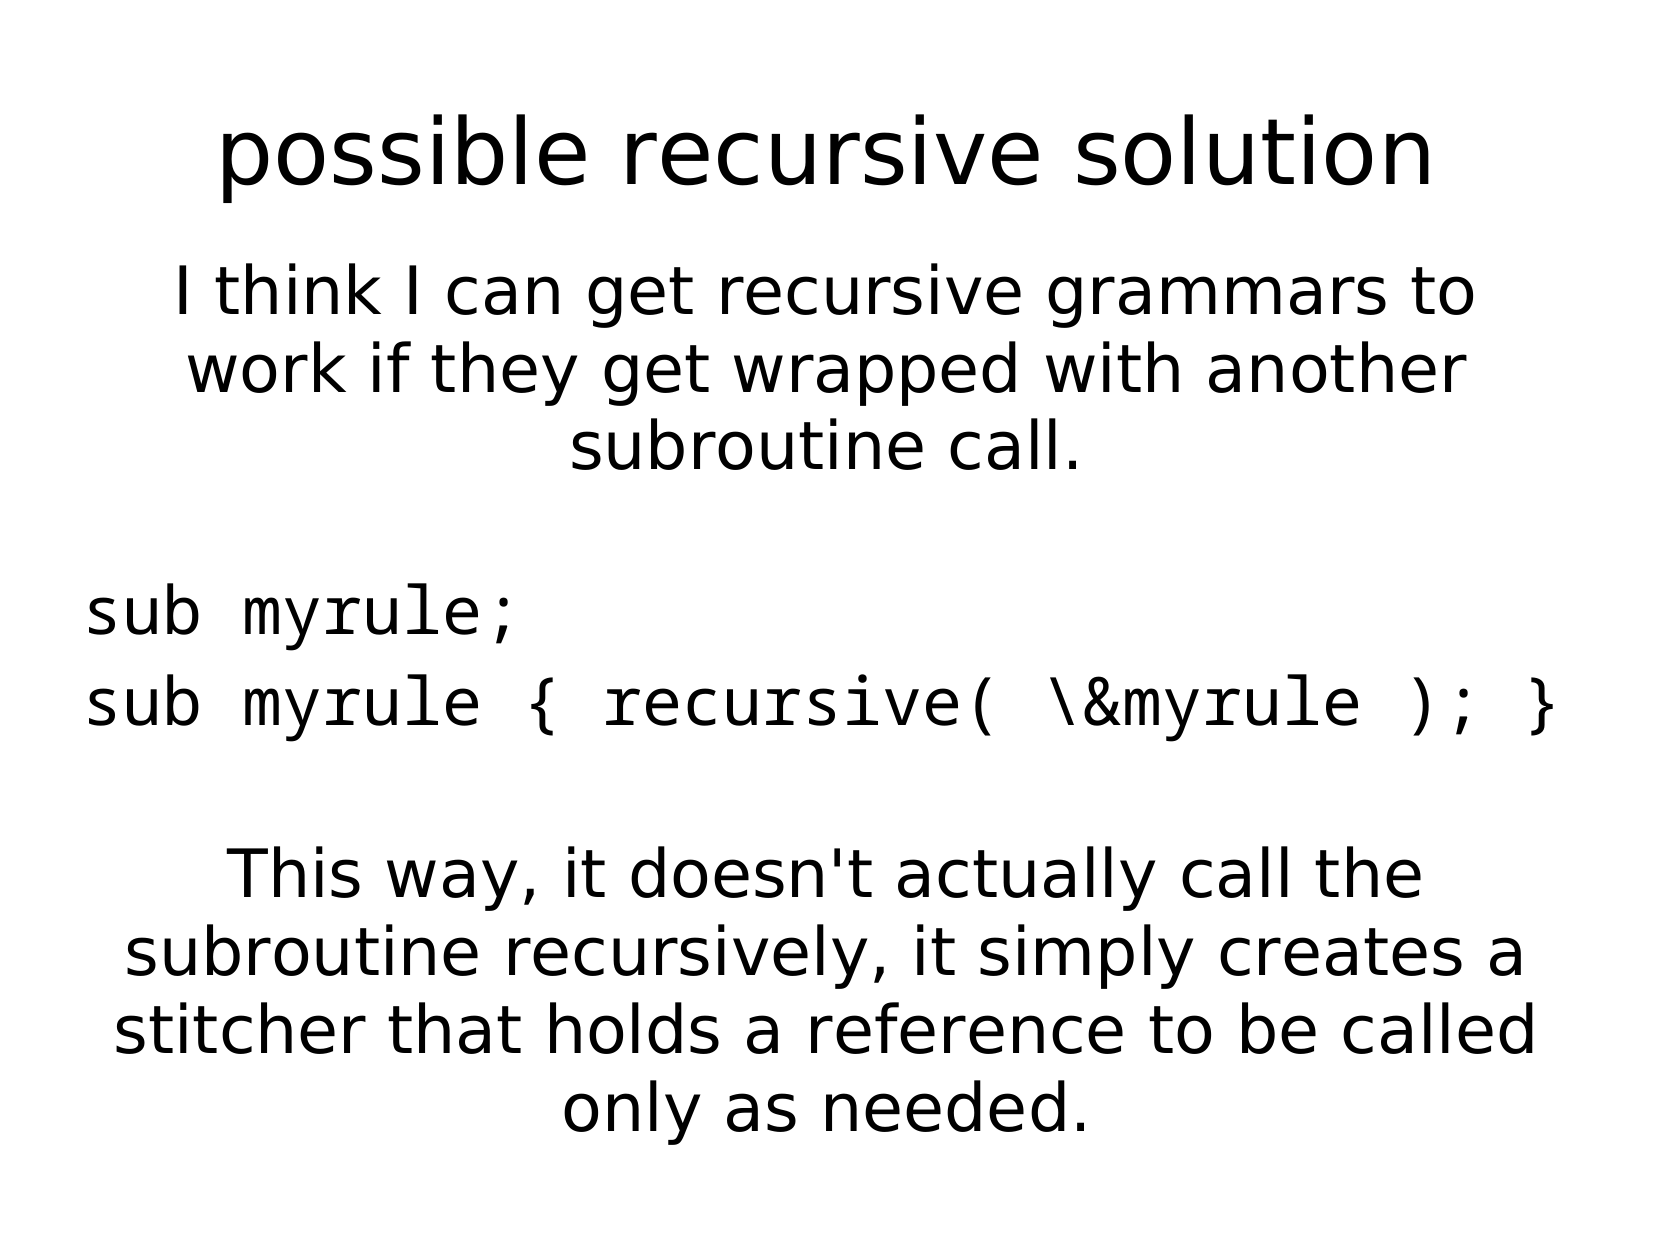

# possible recursive solution
I think I can get recursive grammars to work if they get wrapped with another subroutine call.
sub myrule;
sub myrule { recursive( \&myrule ); }
This way, it doesn't actually call the subroutine recursively, it simply creates a stitcher that holds a reference to be called only as needed.